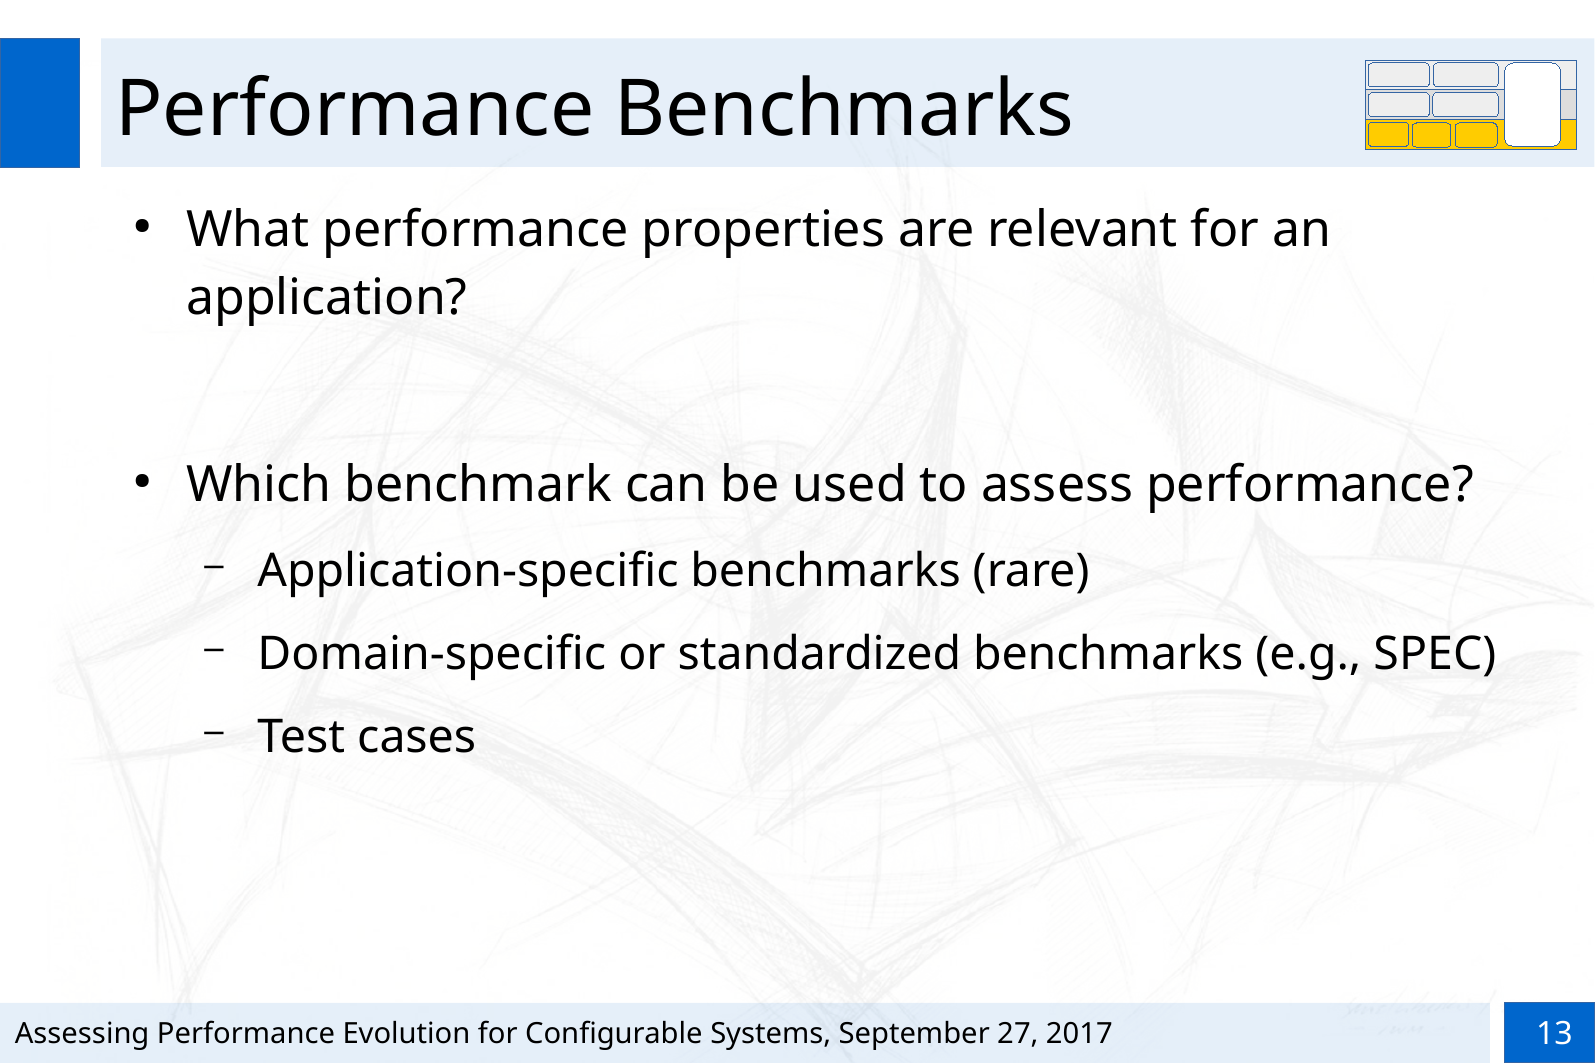

# Performance Benchmarks
What performance properties are relevant for an application?
Which benchmark can be used to assess performance?
Application-specific benchmarks (rare)
Domain-specific or standardized benchmarks (e.g., SPEC)
Test cases